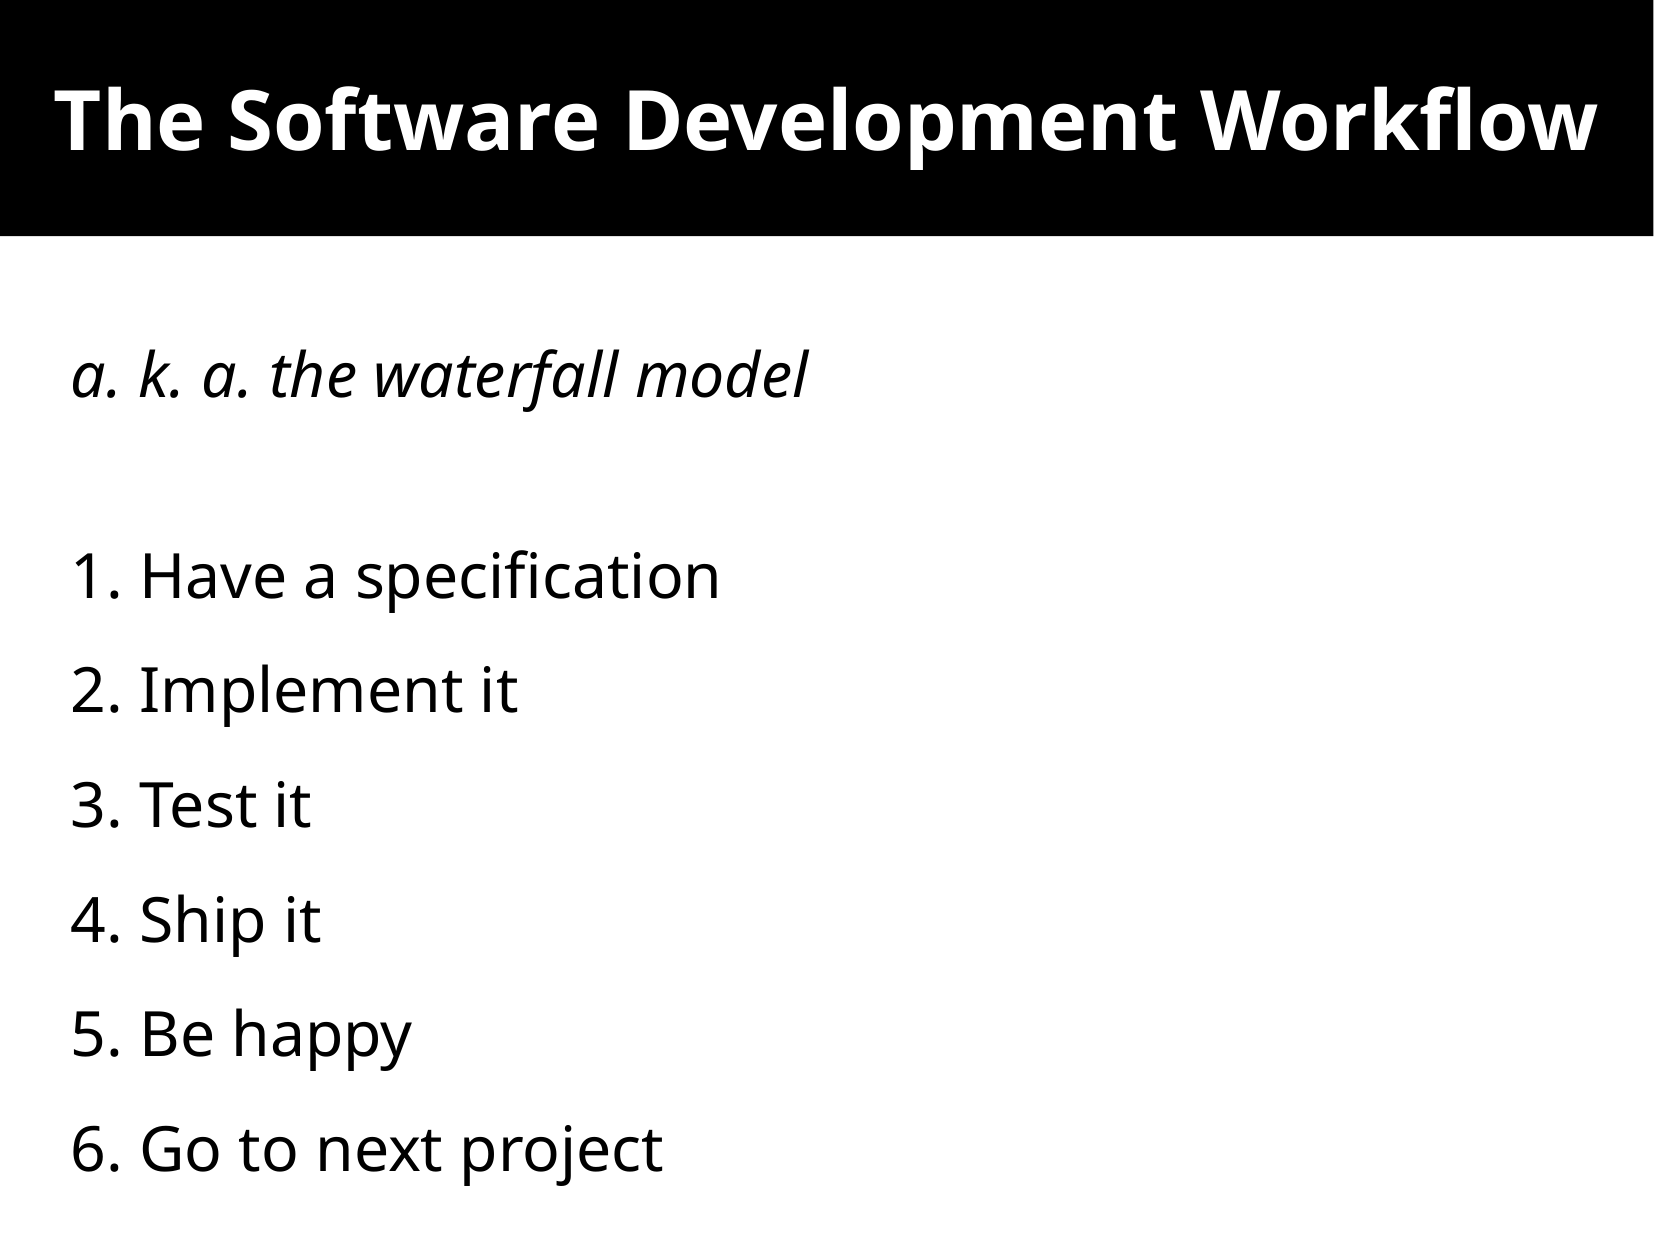

# The Software Development Workflow
a. k. a. the waterfall model
1. Have a specification
2. Implement it
3. Test it
4. Ship it
5. Be happy
6. Go to next project